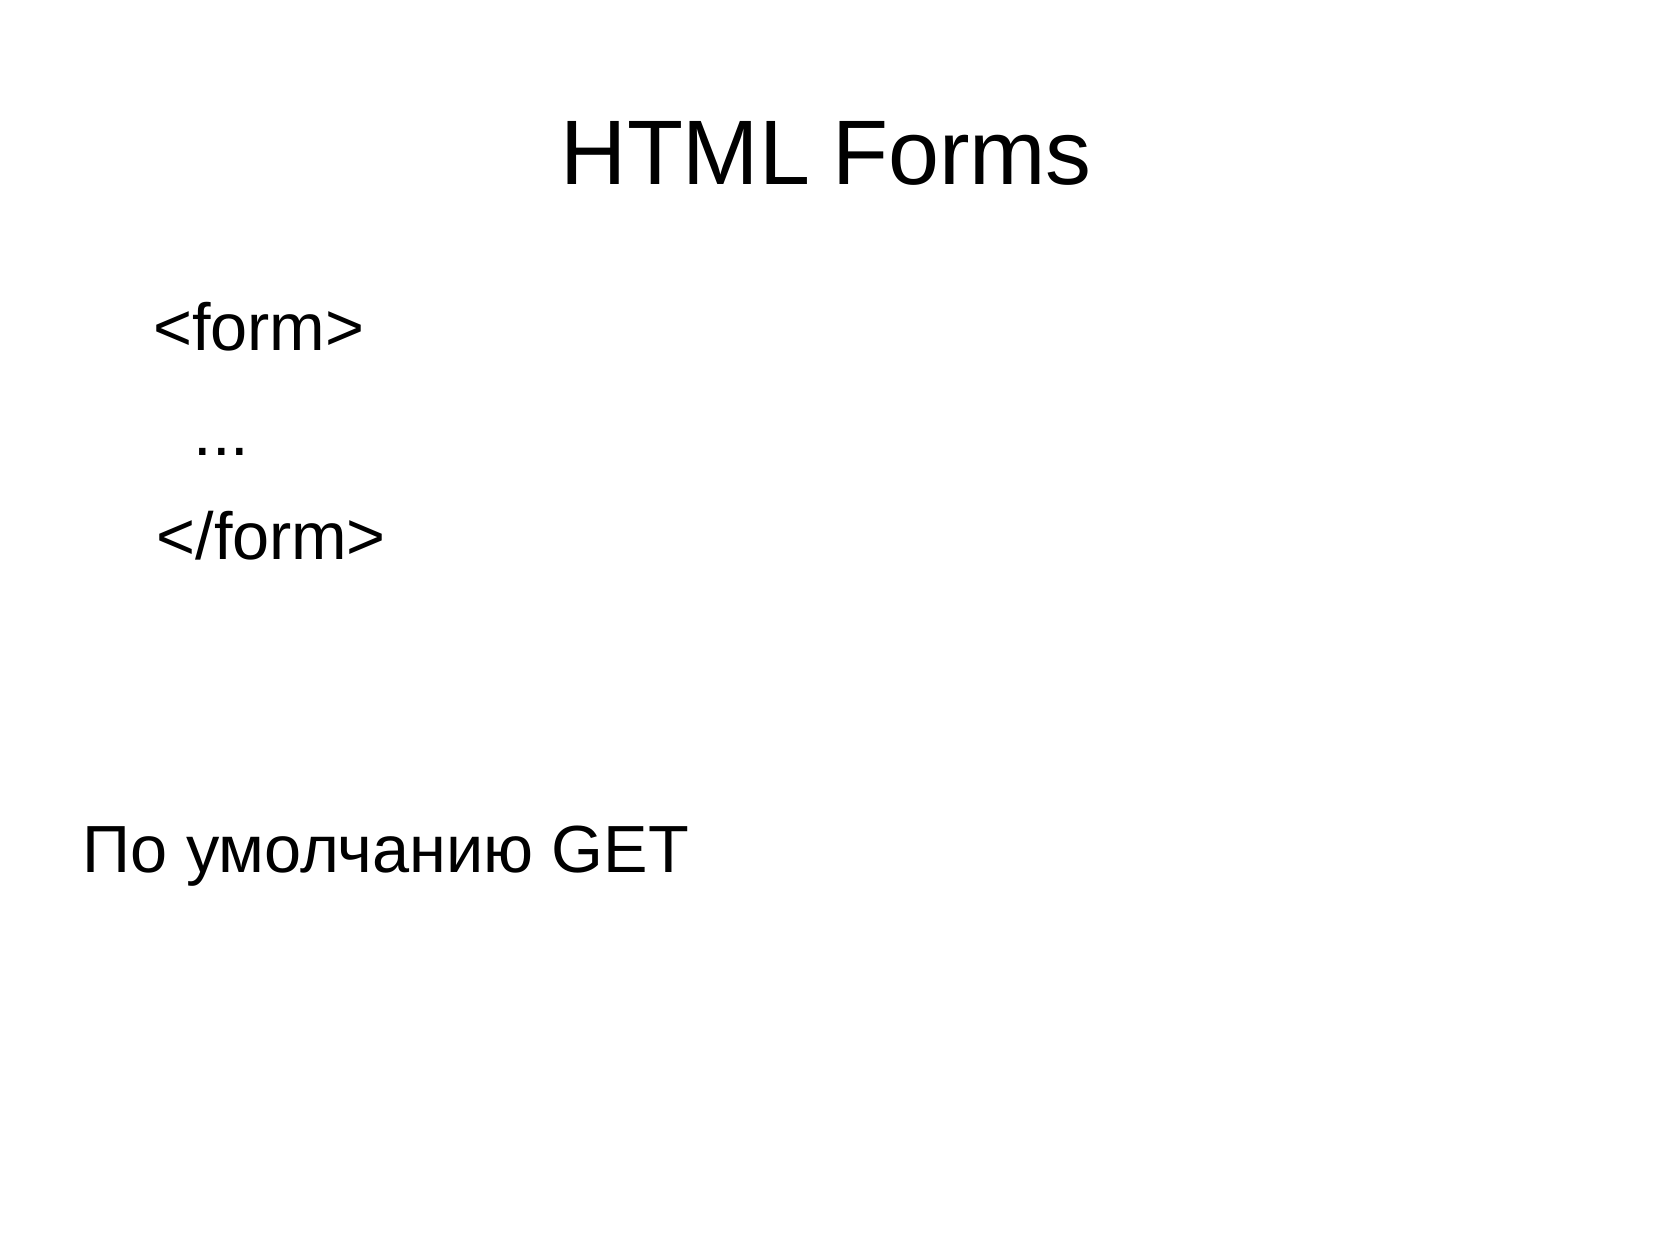

# HTML Forms
<form>
 ...
 </form>
По умолчанию GET